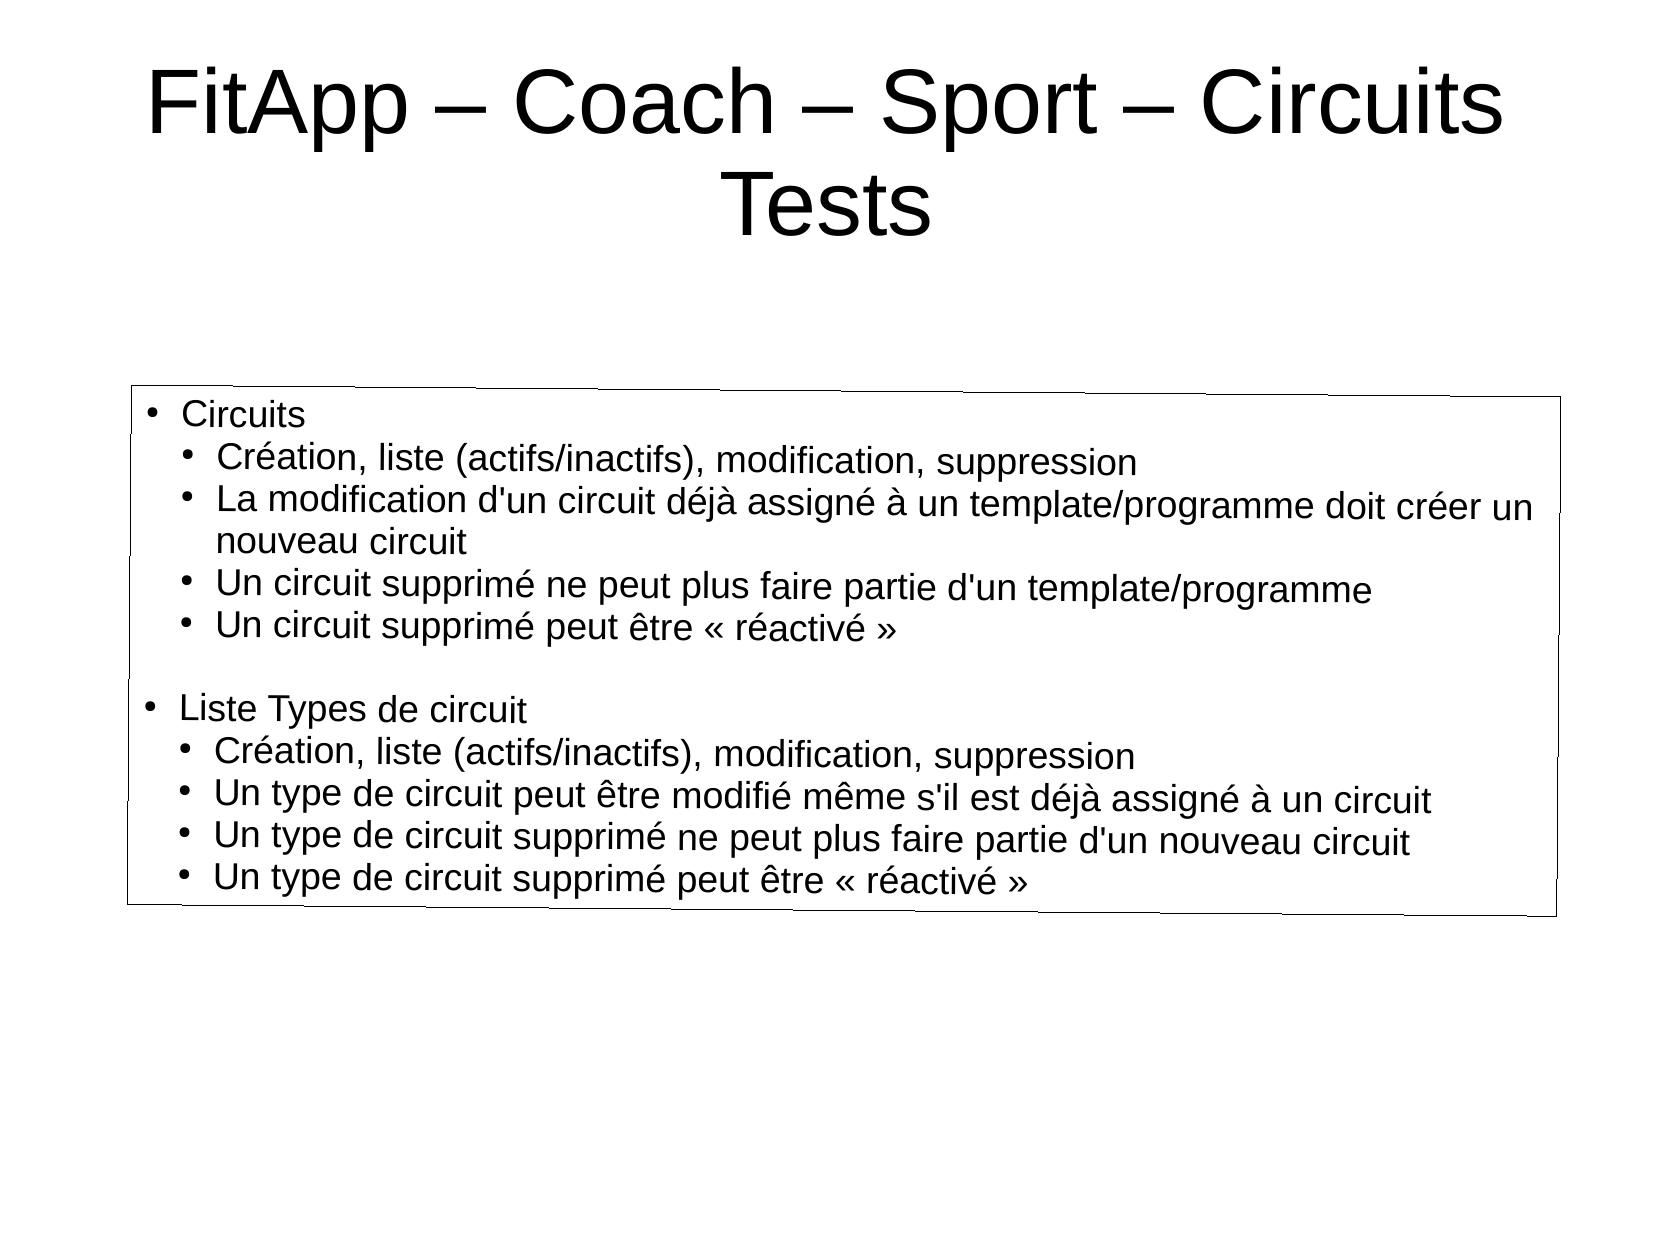

# FitApp – Coach – Sport – Circuits Tests
Circuits
Création, liste (actifs/inactifs), modification, suppression
La modification d'un circuit déjà assigné à un template/programme doit créer un nouveau circuit
Un circuit supprimé ne peut plus faire partie d'un template/programme
Un circuit supprimé peut être « réactivé »
Liste Types de circuit
Création, liste (actifs/inactifs), modification, suppression
Un type de circuit peut être modifié même s'il est déjà assigné à un circuit
Un type de circuit supprimé ne peut plus faire partie d'un nouveau circuit
Un type de circuit supprimé peut être « réactivé »